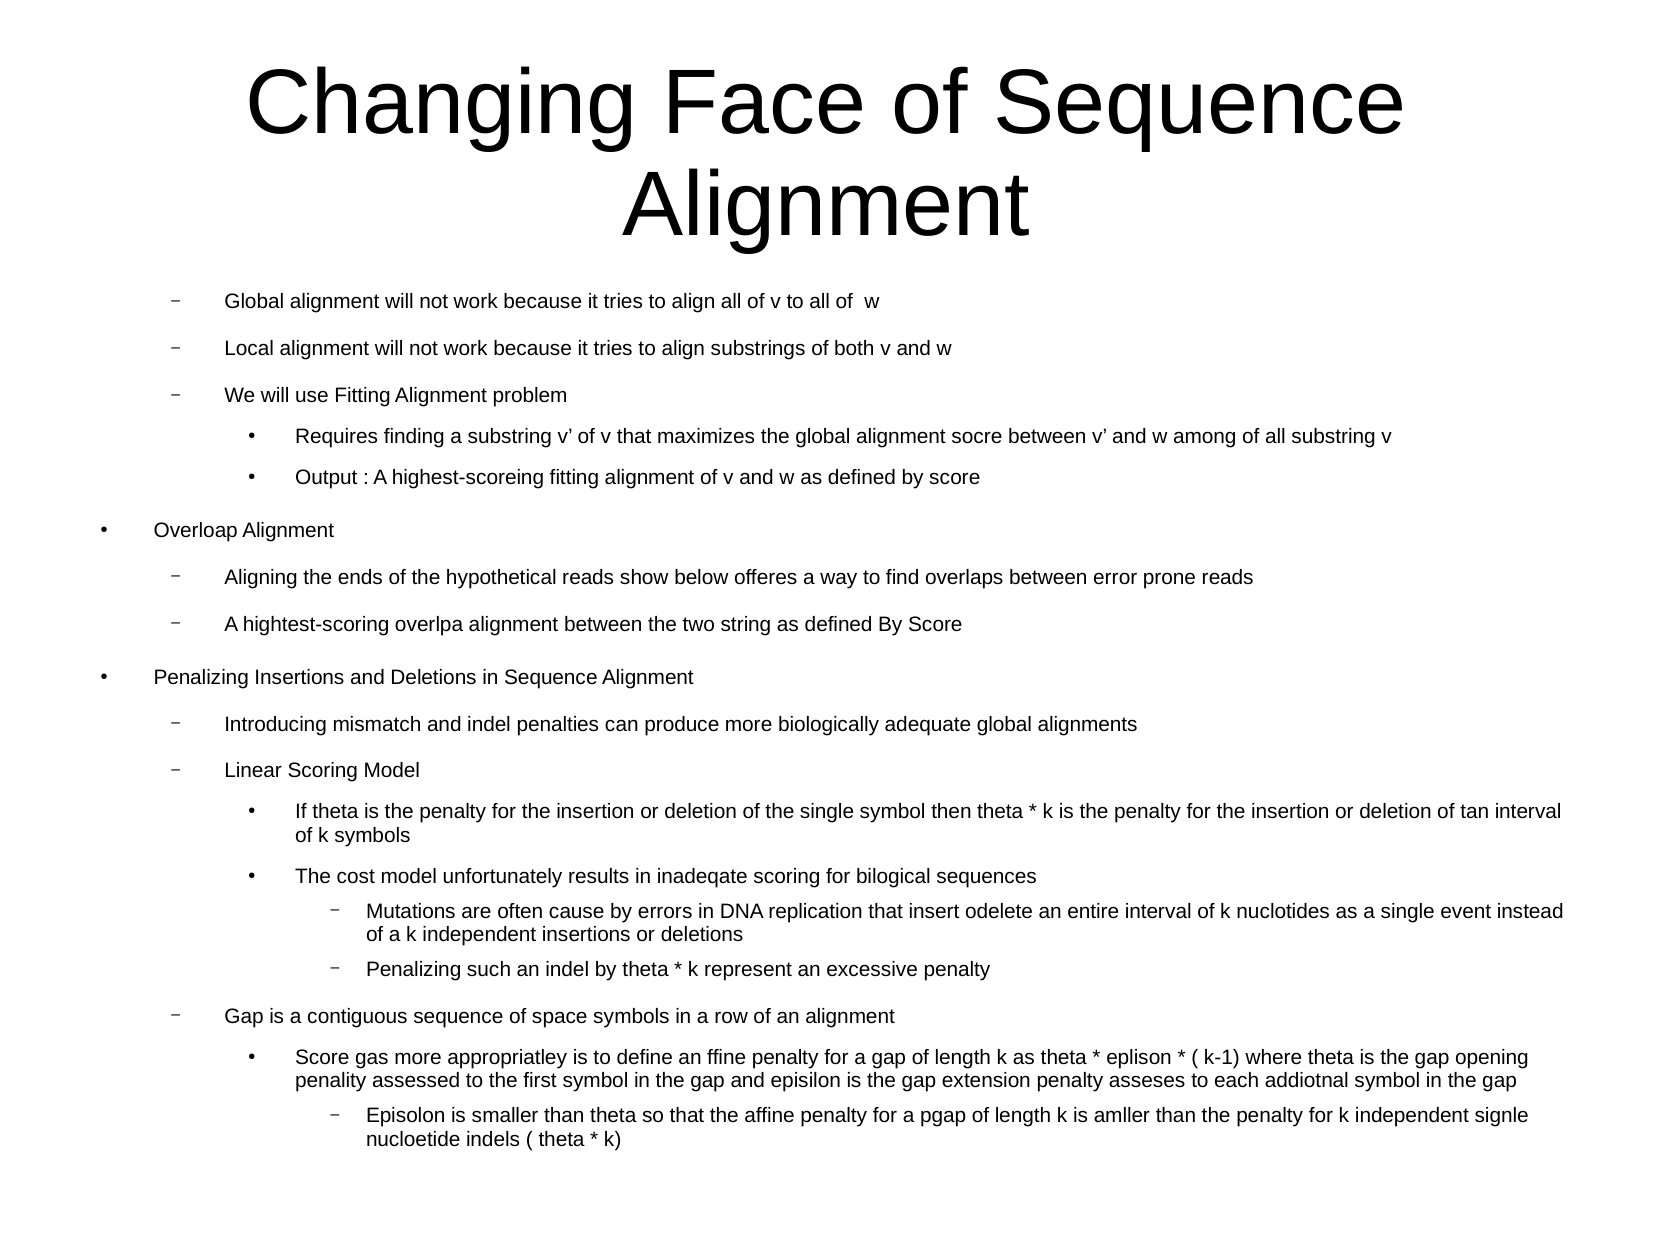

# Changing Face of Sequence Alignment
Global alignment will not work because it tries to align all of v to all of w
Local alignment will not work because it tries to align substrings of both v and w
We will use Fitting Alignment problem
Requires finding a substring v’ of v that maximizes the global alignment socre between v’ and w among of all substring v
Output : A highest-scoreing fitting alignment of v and w as defined by score
Overloap Alignment
Aligning the ends of the hypothetical reads show below offeres a way to find overlaps between error prone reads
A hightest-scoring overlpa alignment between the two string as defined By Score
Penalizing Insertions and Deletions in Sequence Alignment
Introducing mismatch and indel penalties can produce more biologically adequate global alignments
Linear Scoring Model
If theta is the penalty for the insertion or deletion of the single symbol then theta * k is the penalty for the insertion or deletion of tan interval of k symbols
The cost model unfortunately results in inadeqate scoring for bilogical sequences
Mutations are often cause by errors in DNA replication that insert odelete an entire interval of k nuclotides as a single event instead of a k independent insertions or deletions
Penalizing such an indel by theta * k represent an excessive penalty
Gap is a contiguous sequence of space symbols in a row of an alignment
Score gas more appropriatley is to define an ffine penalty for a gap of length k as theta * eplison * ( k-1) where theta is the gap opening penality assessed to the first symbol in the gap and episilon is the gap extension penalty asseses to each addiotnal symbol in the gap
Episolon is smaller than theta so that the affine penalty for a pgap of length k is amller than the penalty for k independent signle nucloetide indels ( theta * k)